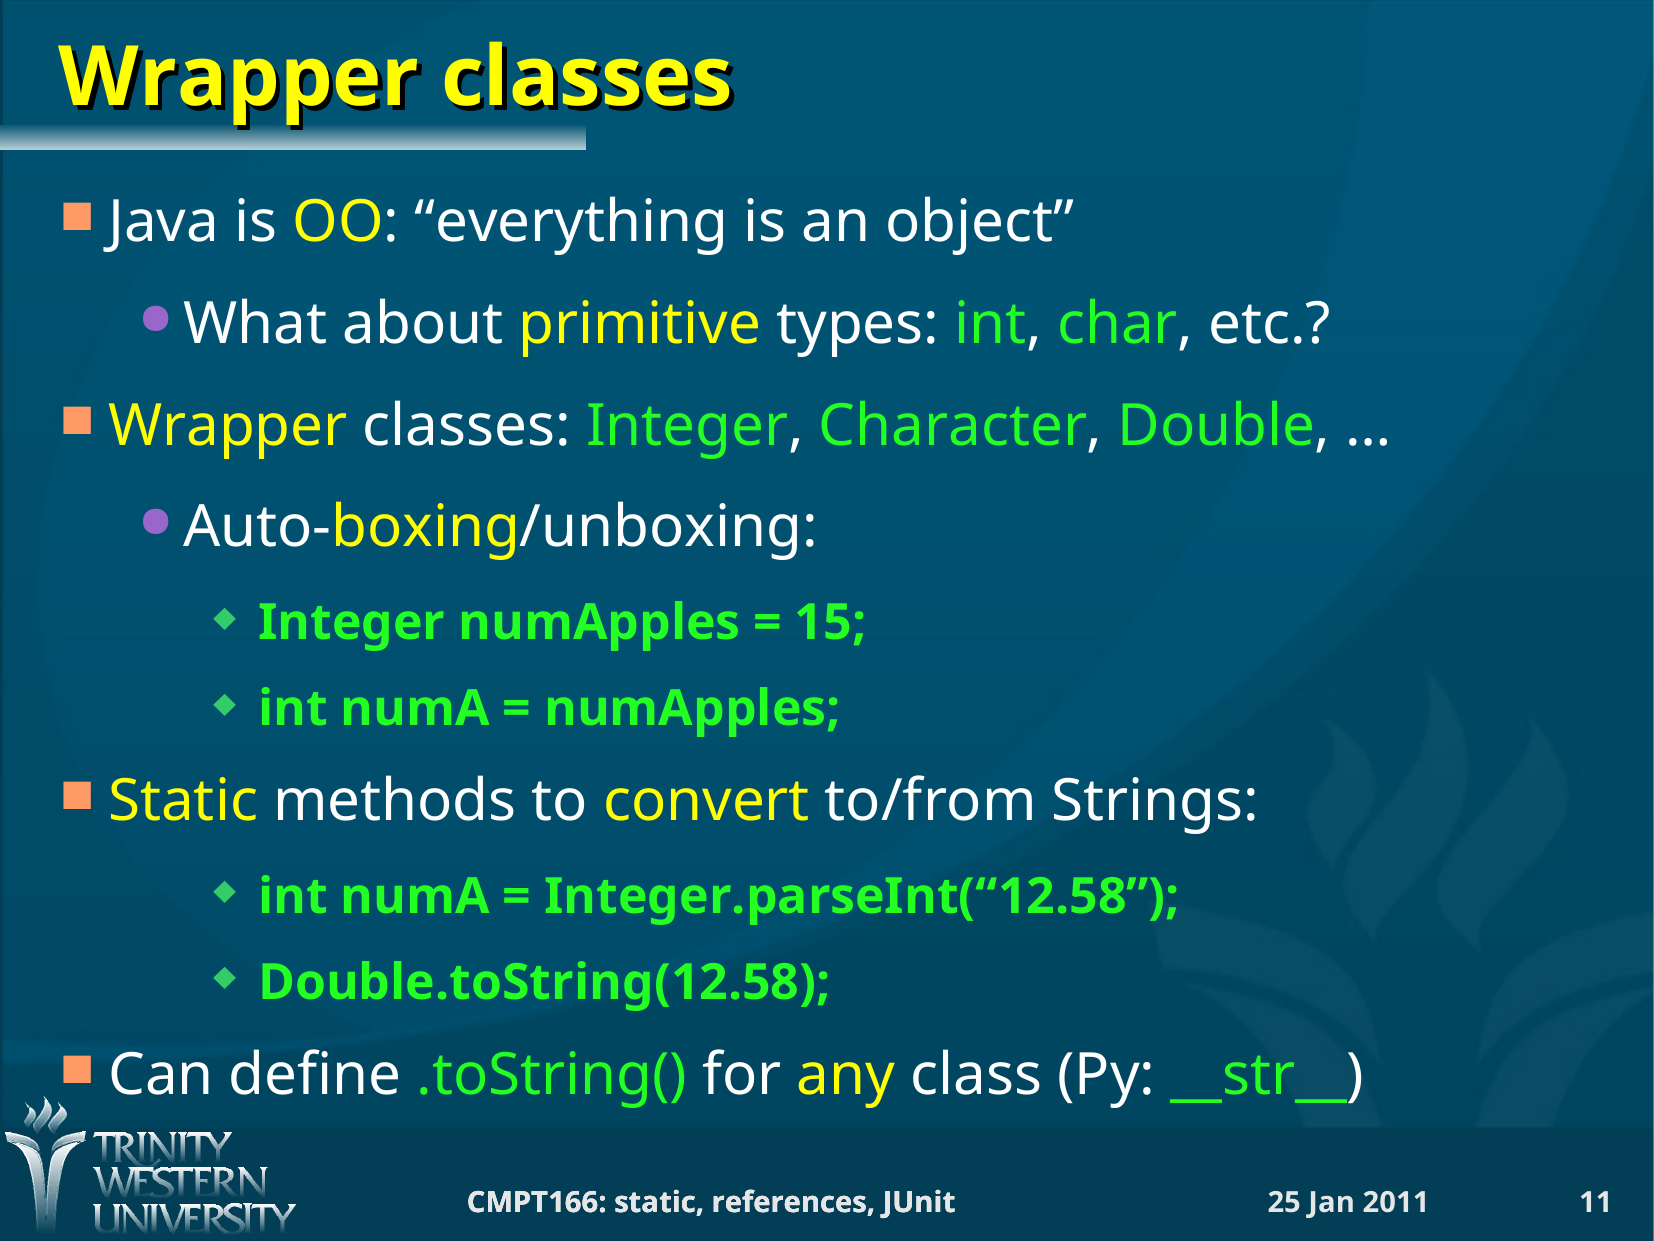

# Wrapper classes
Java is OO: “everything is an object”
What about primitive types: int, char, etc.?
Wrapper classes: Integer, Character, Double, …
Auto-boxing/unboxing:
Integer numApples = 15;
int numA = numApples;
Static methods to convert to/from Strings:
int numA = Integer.parseInt(“12.58”);
Double.toString(12.58);
Can define .toString() for any class (Py: __str__)
CMPT166: static, references, JUnit
25 Jan 2011
11